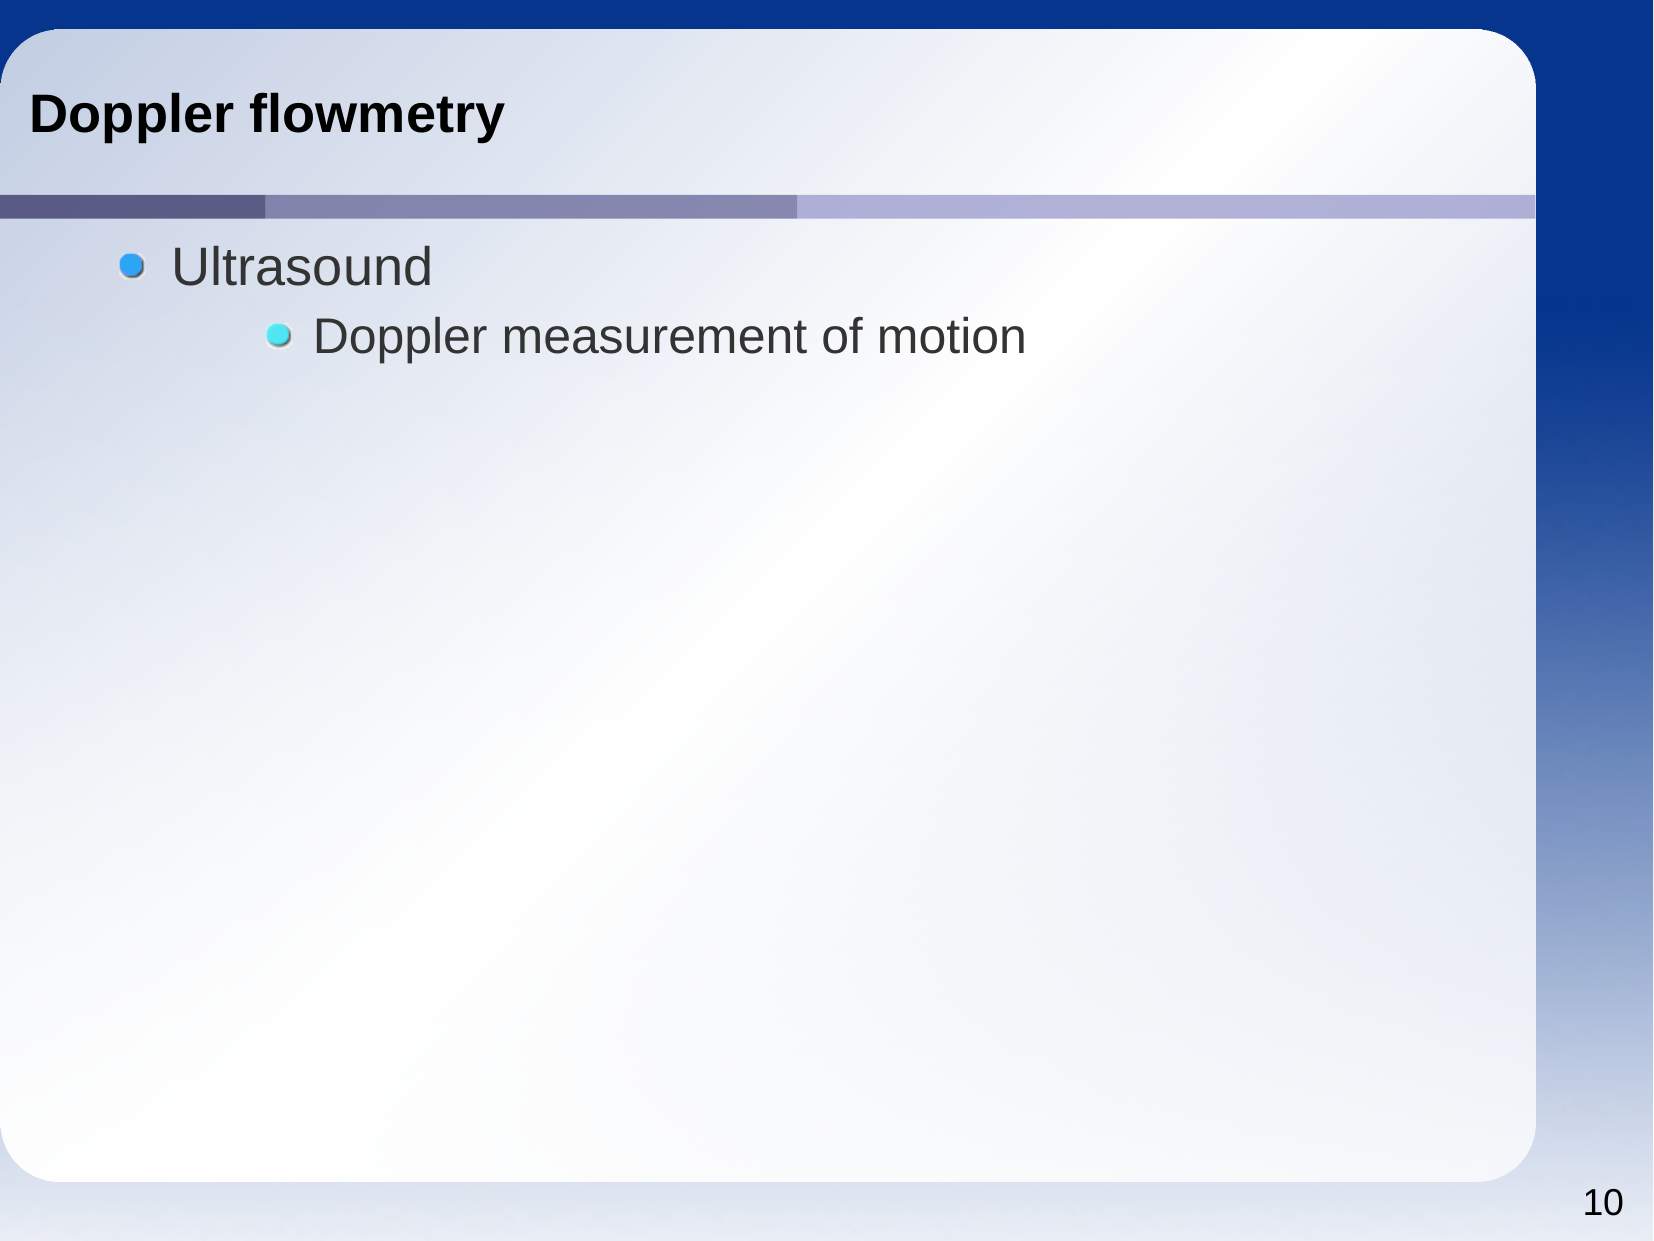

# Doppler flowmetry
Ultrasound
Doppler measurement of motion
10